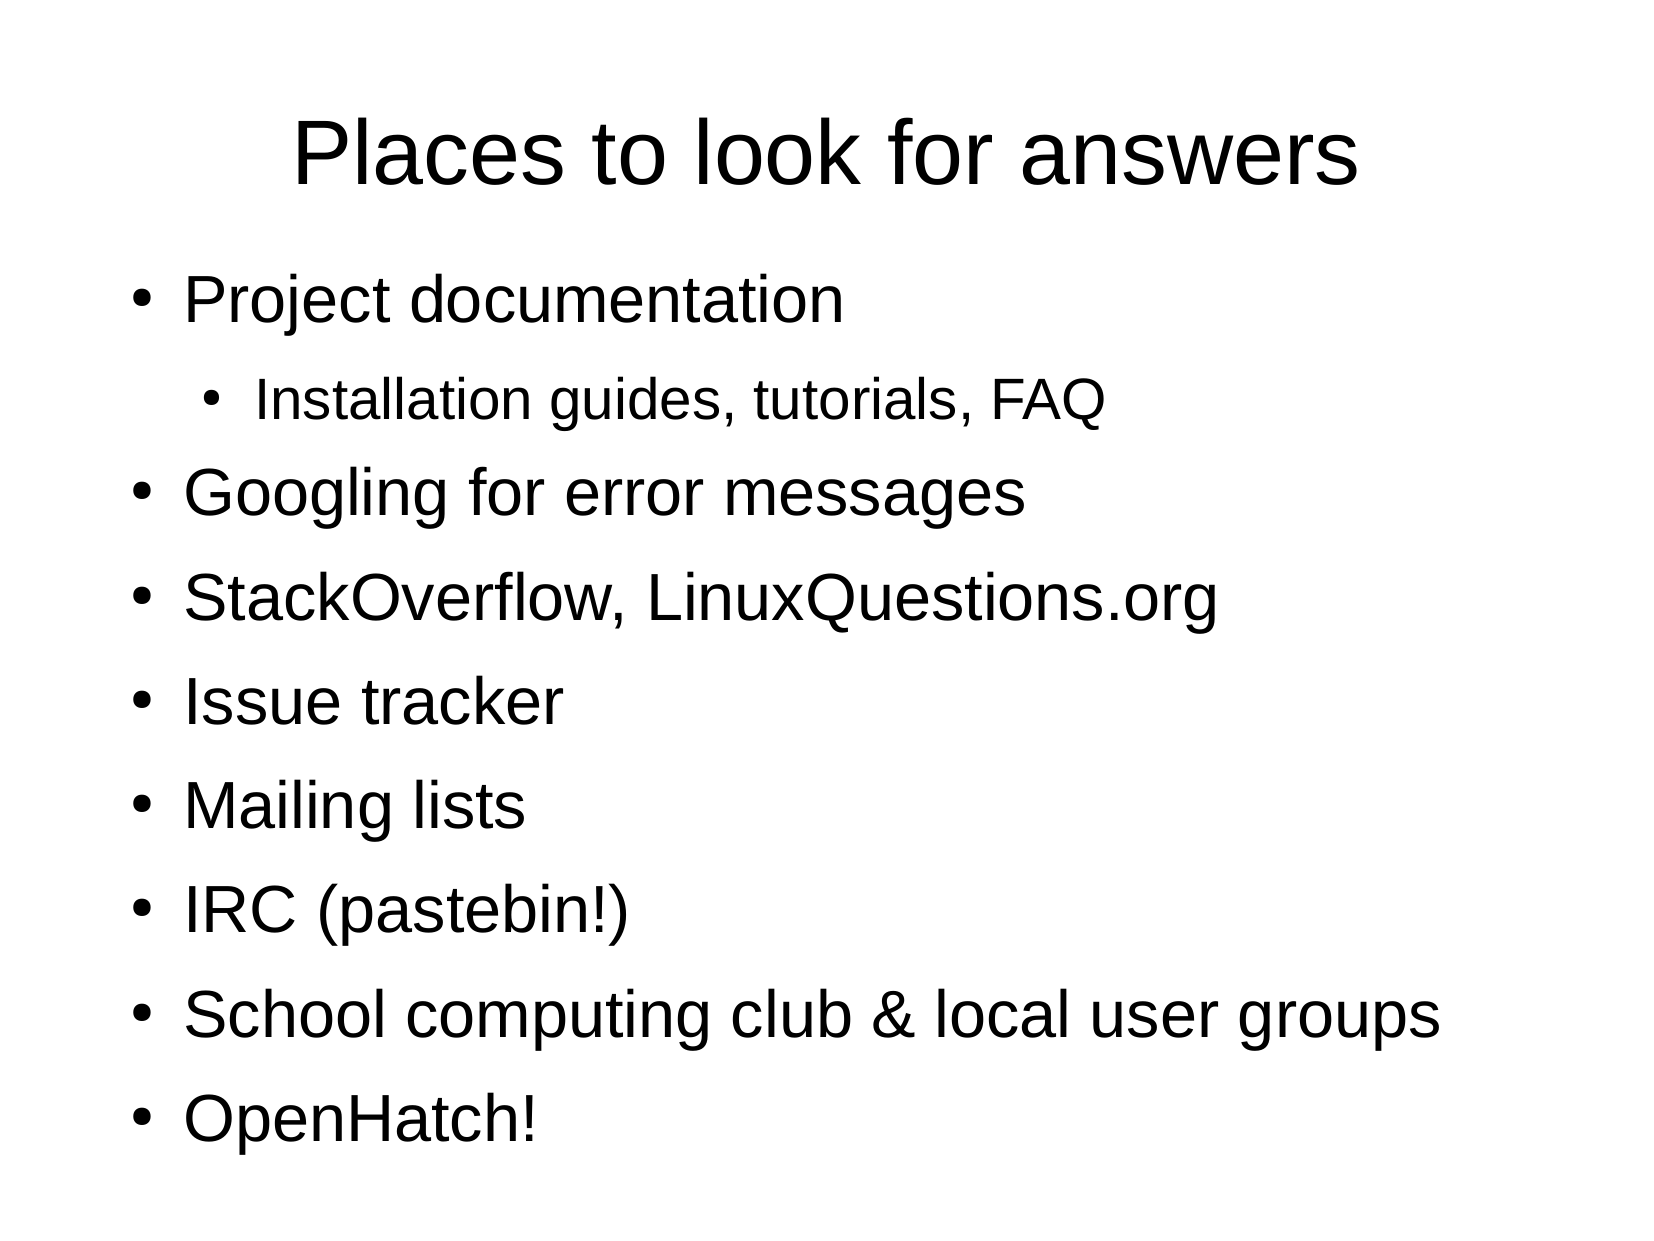

# Places to look for answers
Project documentation
Installation guides, tutorials, FAQ
Googling for error messages
StackOverflow, LinuxQuestions.org
Issue tracker
Mailing lists
IRC (pastebin!)
School computing club & local user groups
OpenHatch!